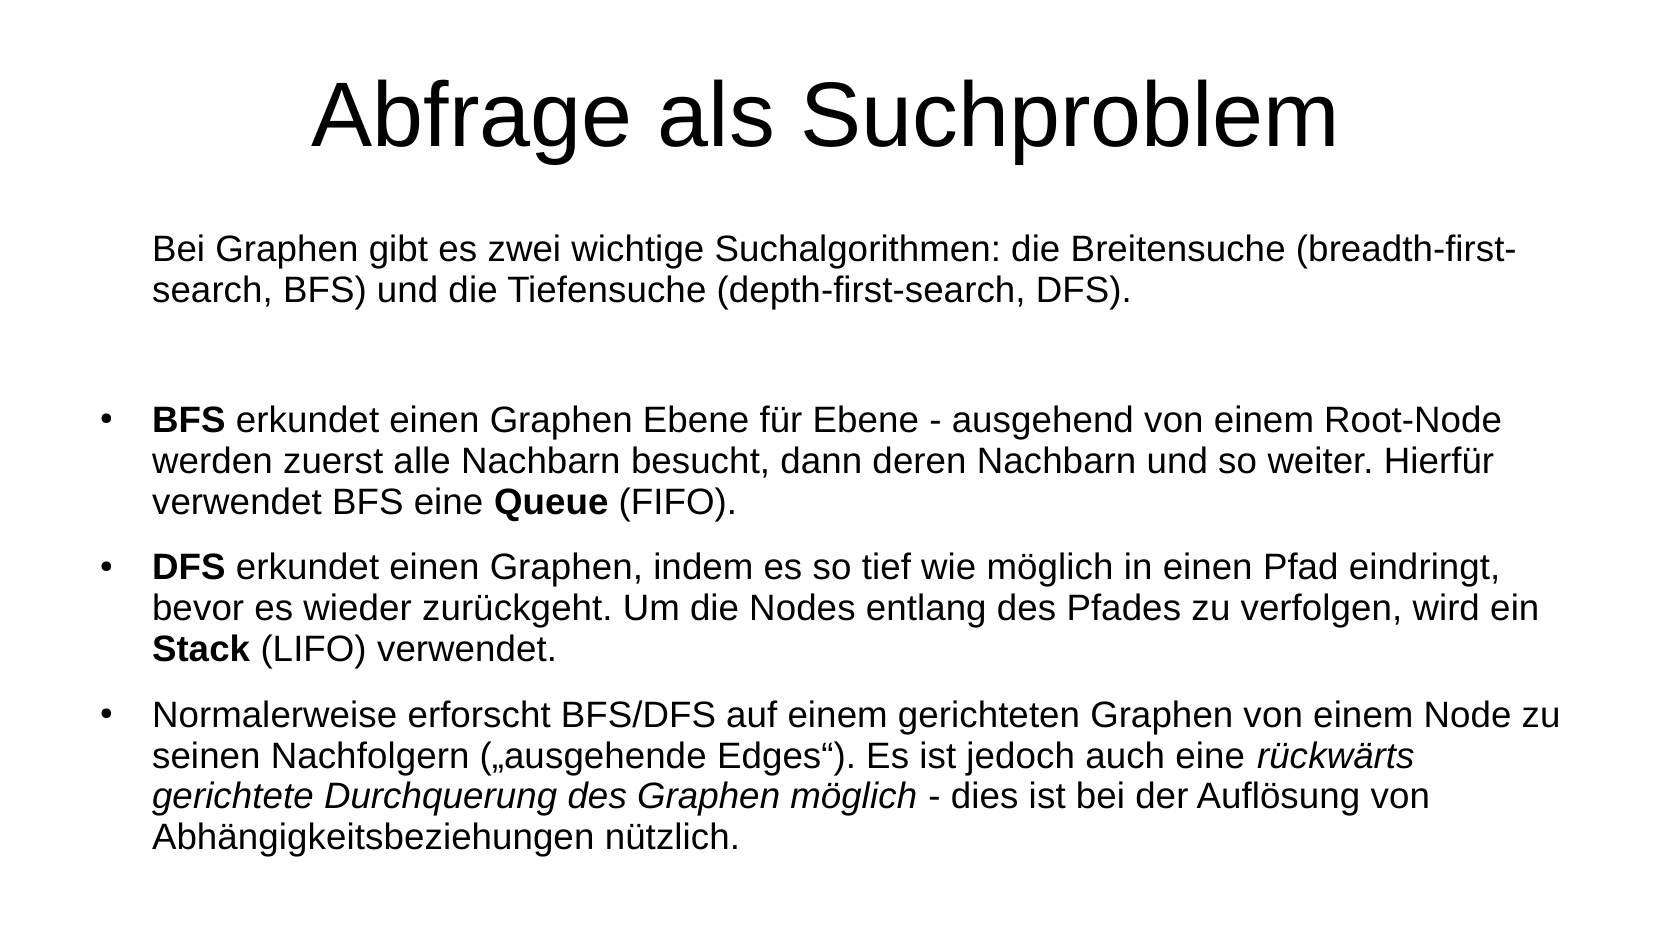

# Abfrage als Suchproblem
Bei Graphen gibt es zwei wichtige Suchalgorithmen: die Breitensuche (breadth-first-search, BFS) und die Tiefensuche (depth-first-search, DFS).
BFS erkundet einen Graphen Ebene für Ebene - ausgehend von einem Root-Node werden zuerst alle Nachbarn besucht, dann deren Nachbarn und so weiter. Hierfür verwendet BFS eine Queue (FIFO).
DFS erkundet einen Graphen, indem es so tief wie möglich in einen Pfad eindringt, bevor es wieder zurückgeht. Um die Nodes entlang des Pfades zu verfolgen, wird ein Stack (LIFO) verwendet.
Normalerweise erforscht BFS/DFS auf einem gerichteten Graphen von einem Node zu seinen Nachfolgern („ausgehende Edges“). Es ist jedoch auch eine rückwärts gerichtete Durchquerung des Graphen möglich - dies ist bei der Auflösung von Abhängigkeitsbeziehungen nützlich.